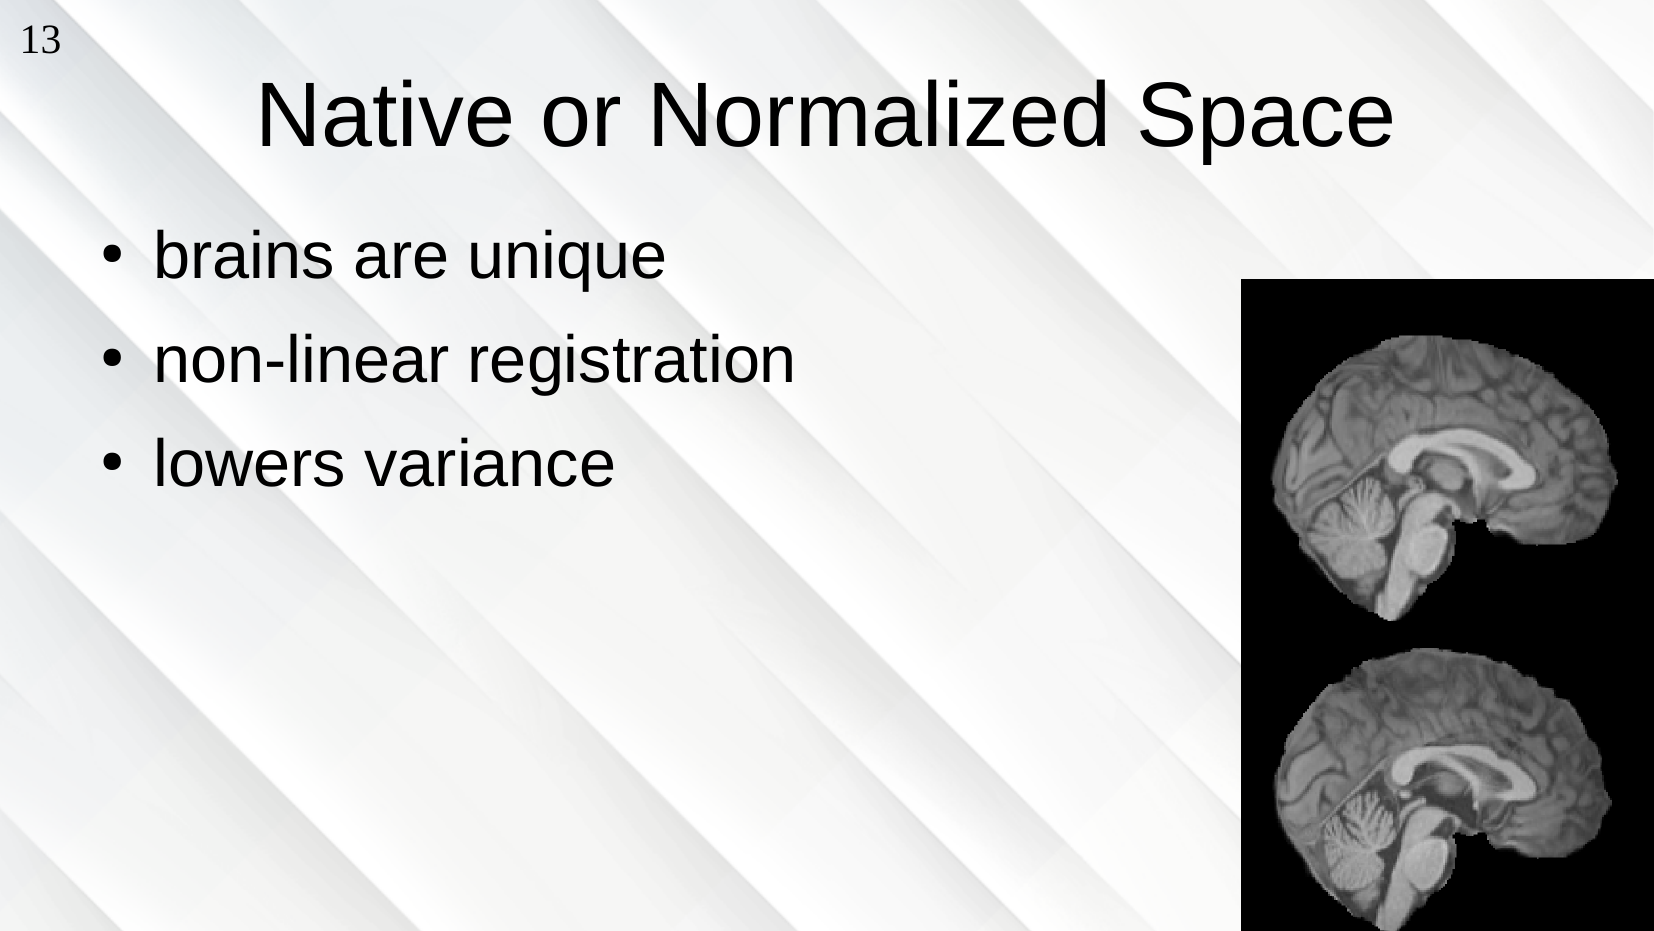

13
# Native or Normalized Space
brains are unique
non-linear registration
lowers variance